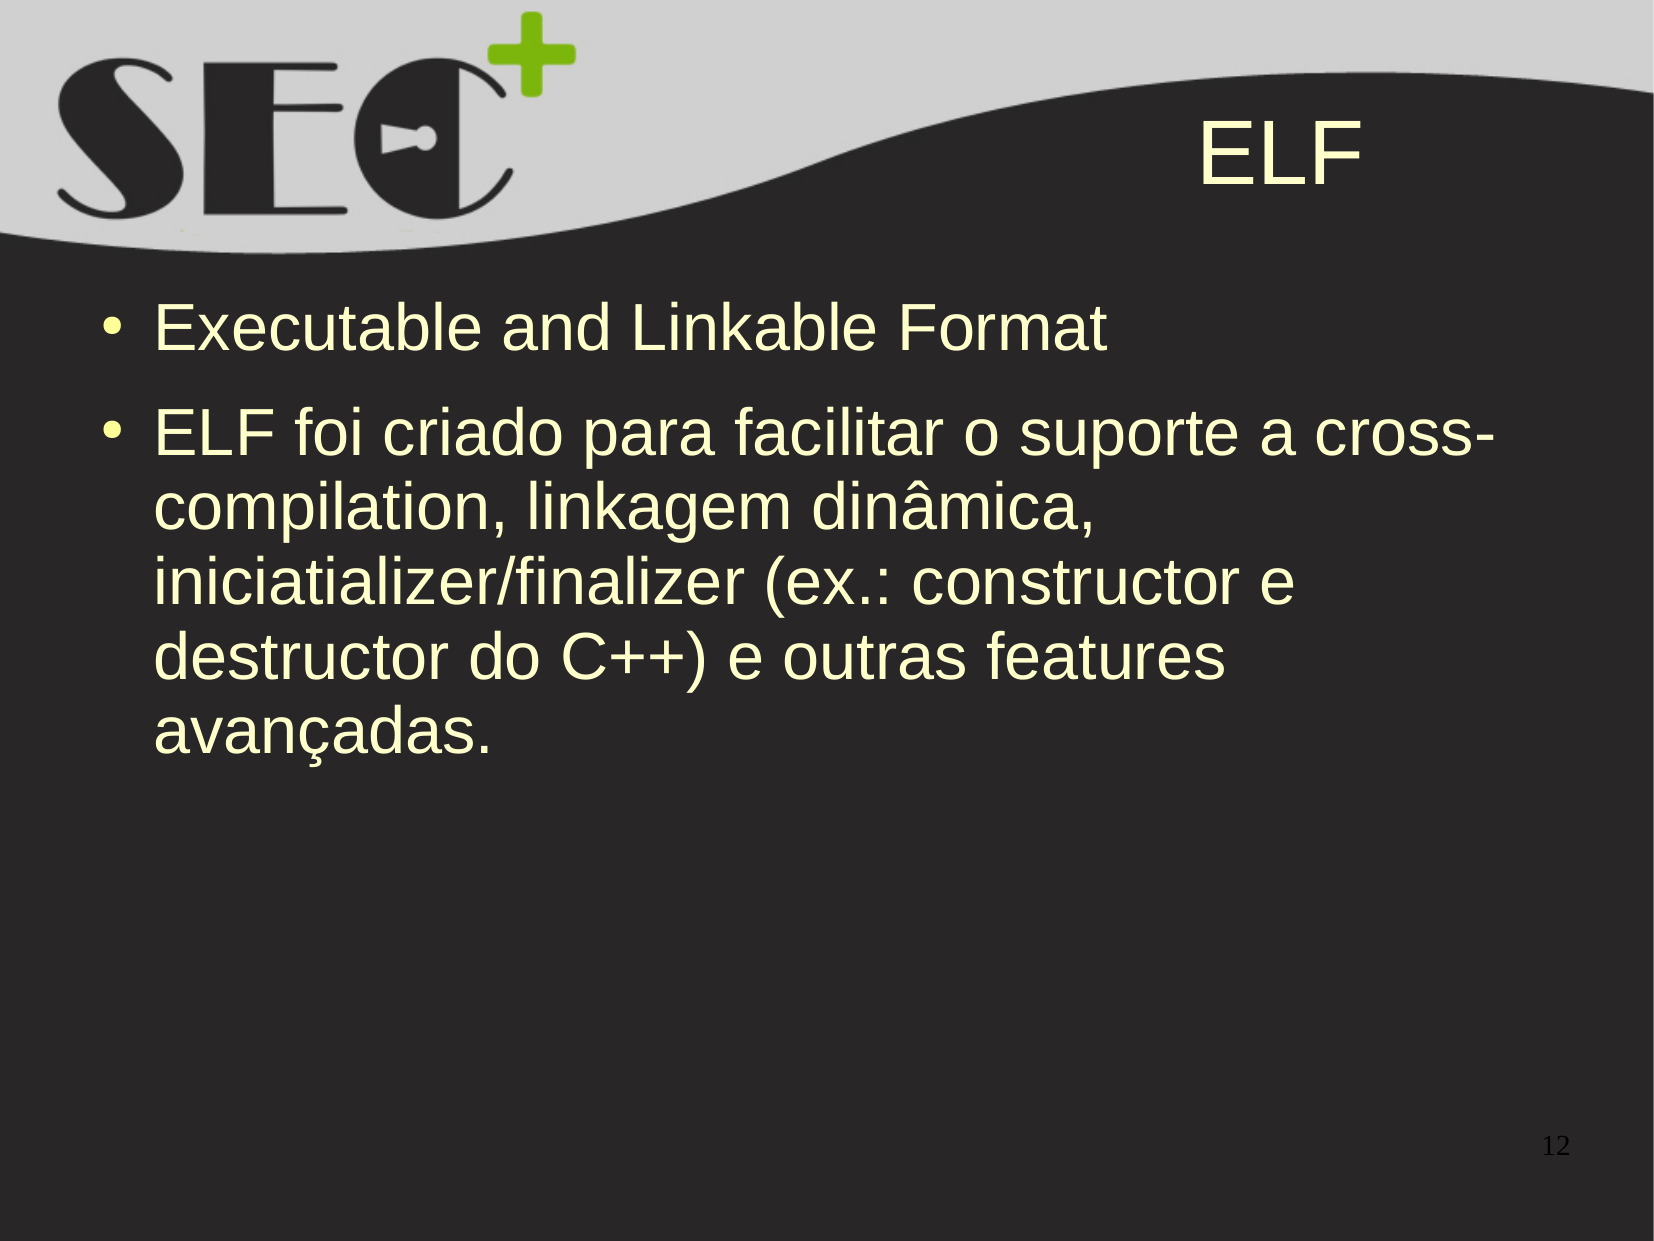

# ELF
Executable and Linkable Format
ELF foi criado para facilitar o suporte a cross-compilation, linkagem dinâmica, iniciatializer/finalizer (ex.: constructor e destructor do C++) e outras features avançadas.
12